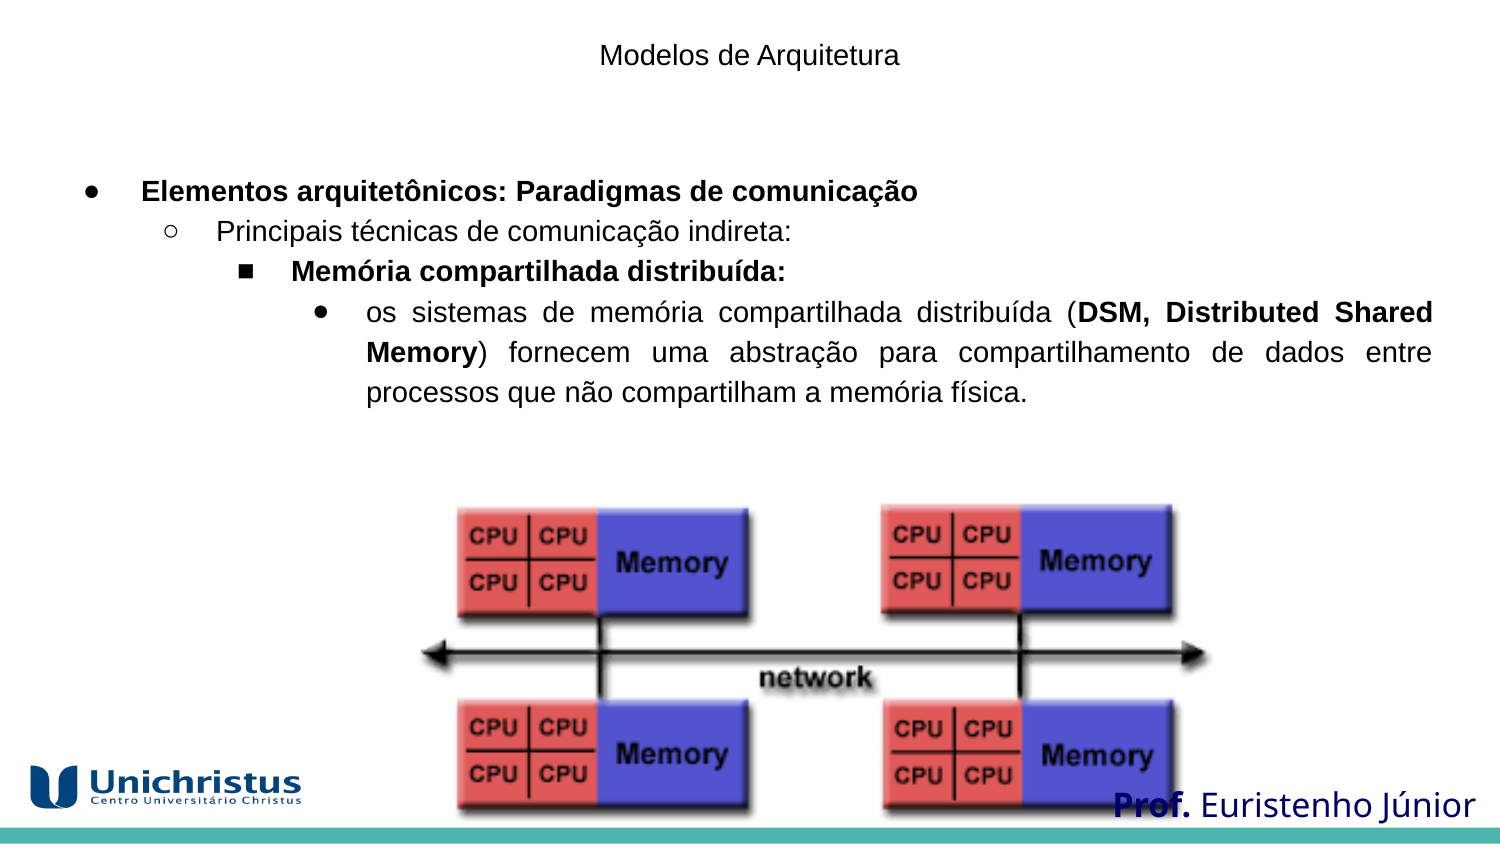

# Modelos de Arquitetura
Elementos arquitetônicos: Paradigmas de comunicação
Principais técnicas de comunicação indireta:
Memória compartilhada distribuída:
os sistemas de memória compartilhada distribuída (DSM, Distributed Shared Memory) fornecem uma abstração para compartilhamento de dados entre processos que não compartilham a memória física.
Prof. Euristenho Júnior